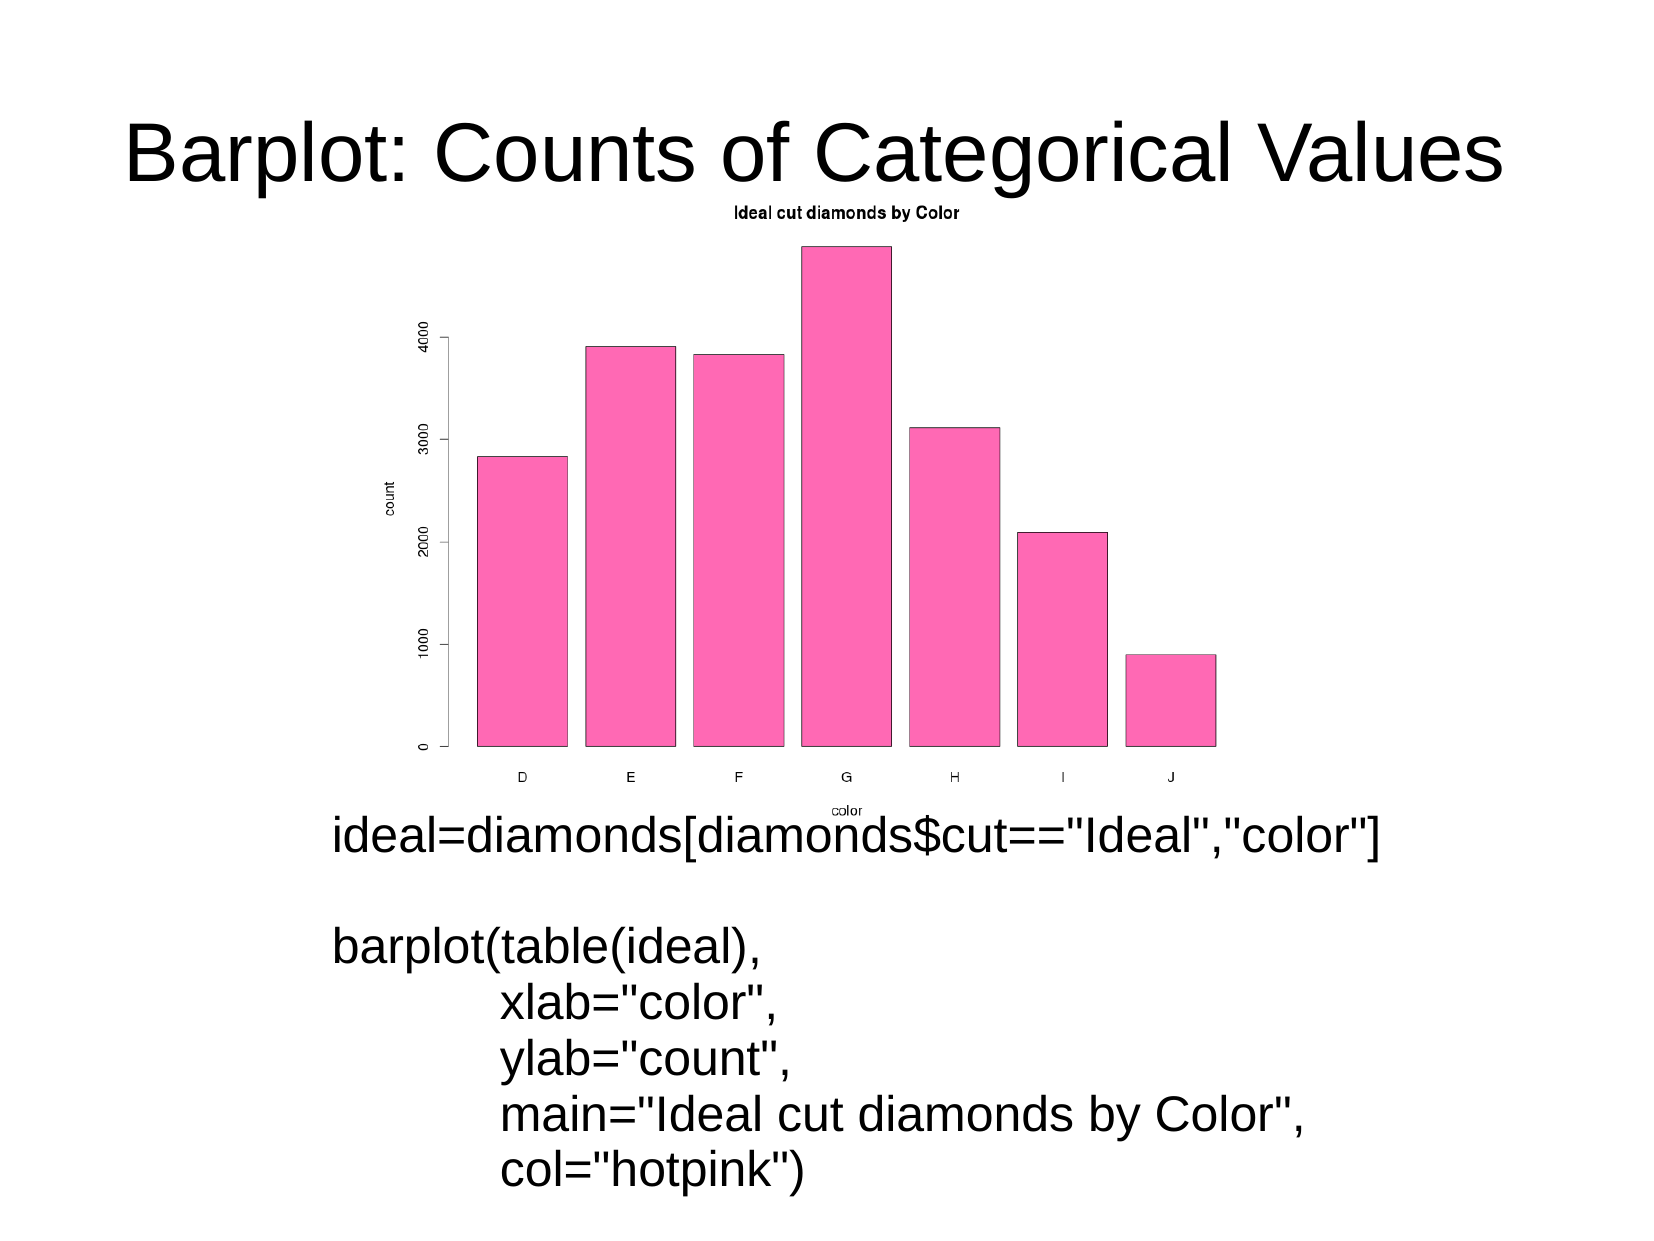

# Barplot: Counts of Categorical Values
 ideal=diamonds[diamonds$cut=="Ideal","color"]
 barplot(table(ideal),
 xlab="color",
 ylab="count",
 main="Ideal cut diamonds by Color",
 col="hotpink")